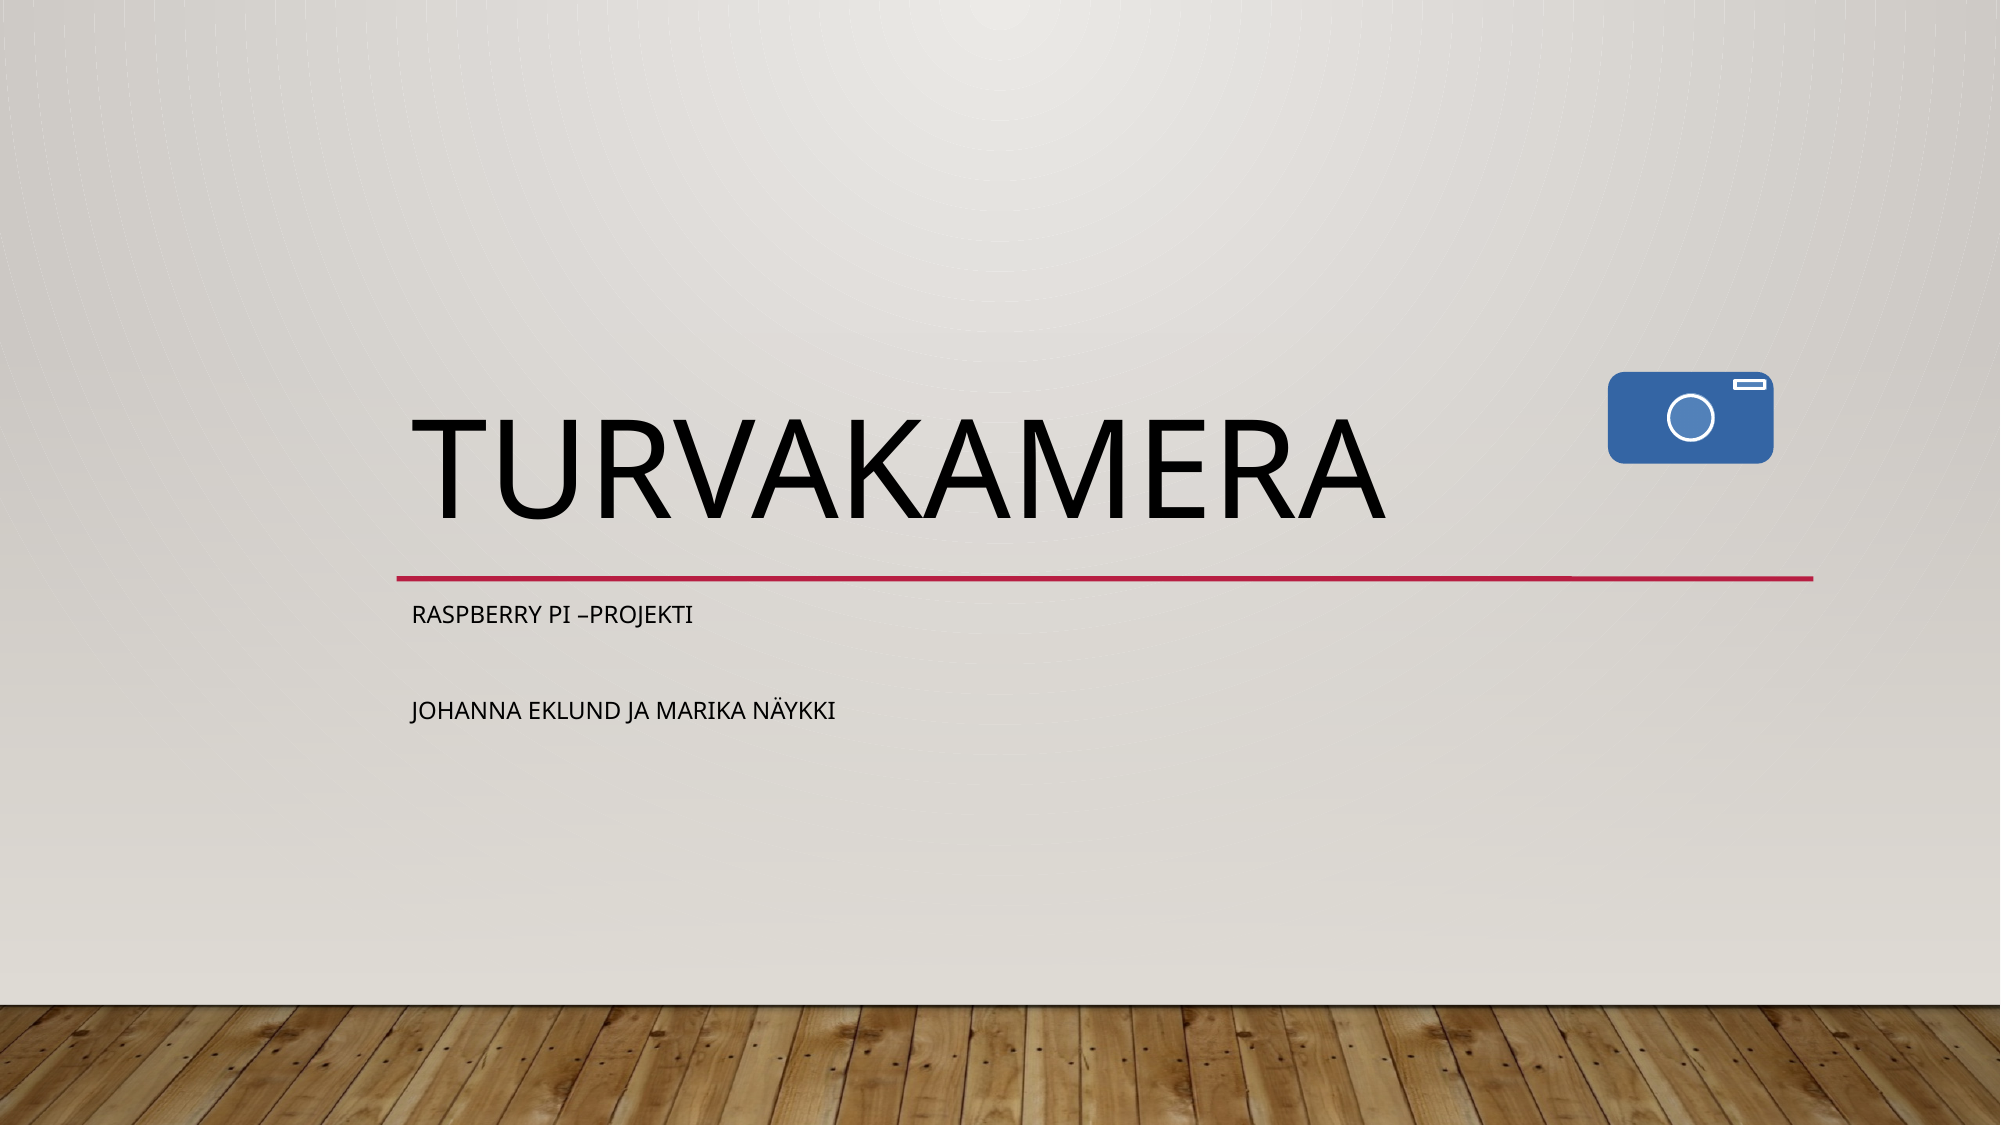

# Turvakamera
Raspberry Pi –projekti
Johanna Eklund ja Marika Näykki